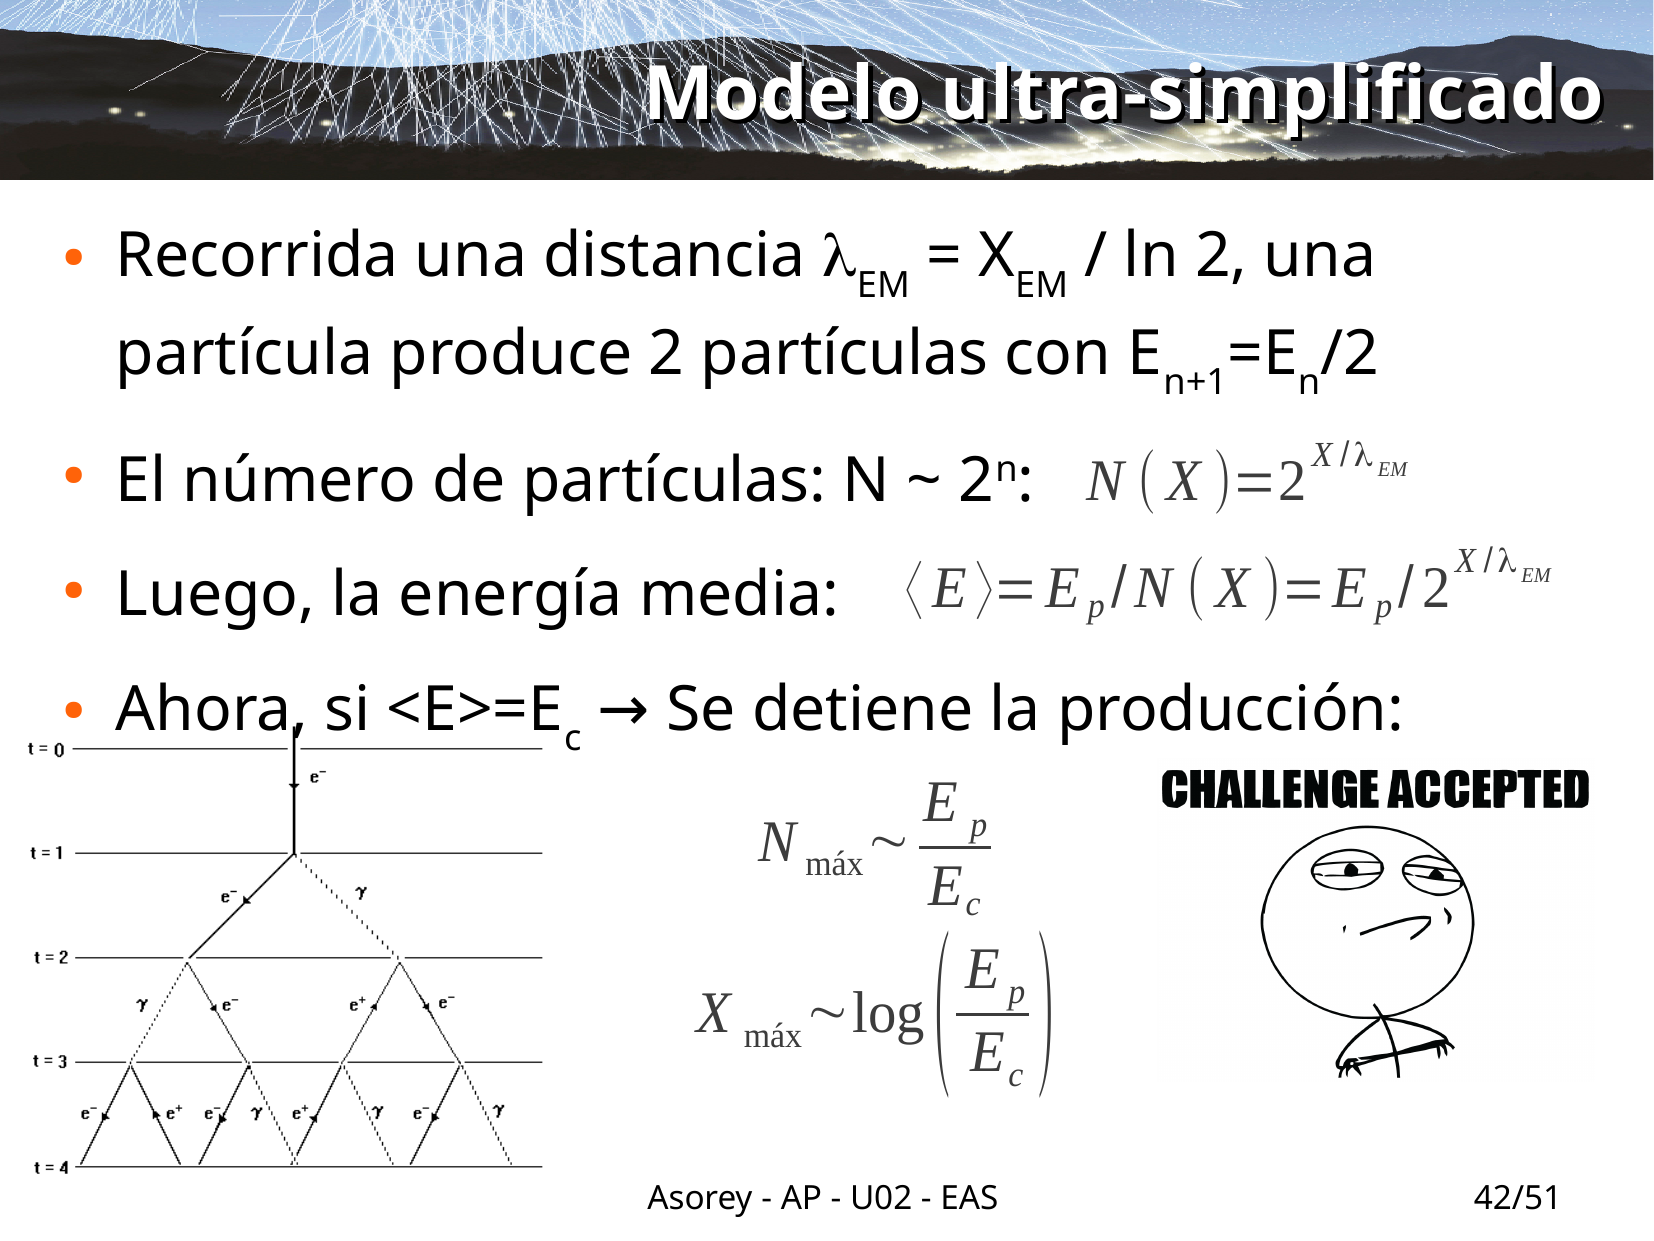

# Modelo ultra-simplificado
Recorrida una distancia lEM = XEM / ln 2, una partícula produce 2 partículas con En+1=En/2
El número de partículas: N ~ 2n:
Luego, la energía media:
Ahora, si <E>=Ec → Se detiene la producción:
ITeDA 2017
Asorey - AP - U02 - EAS
42